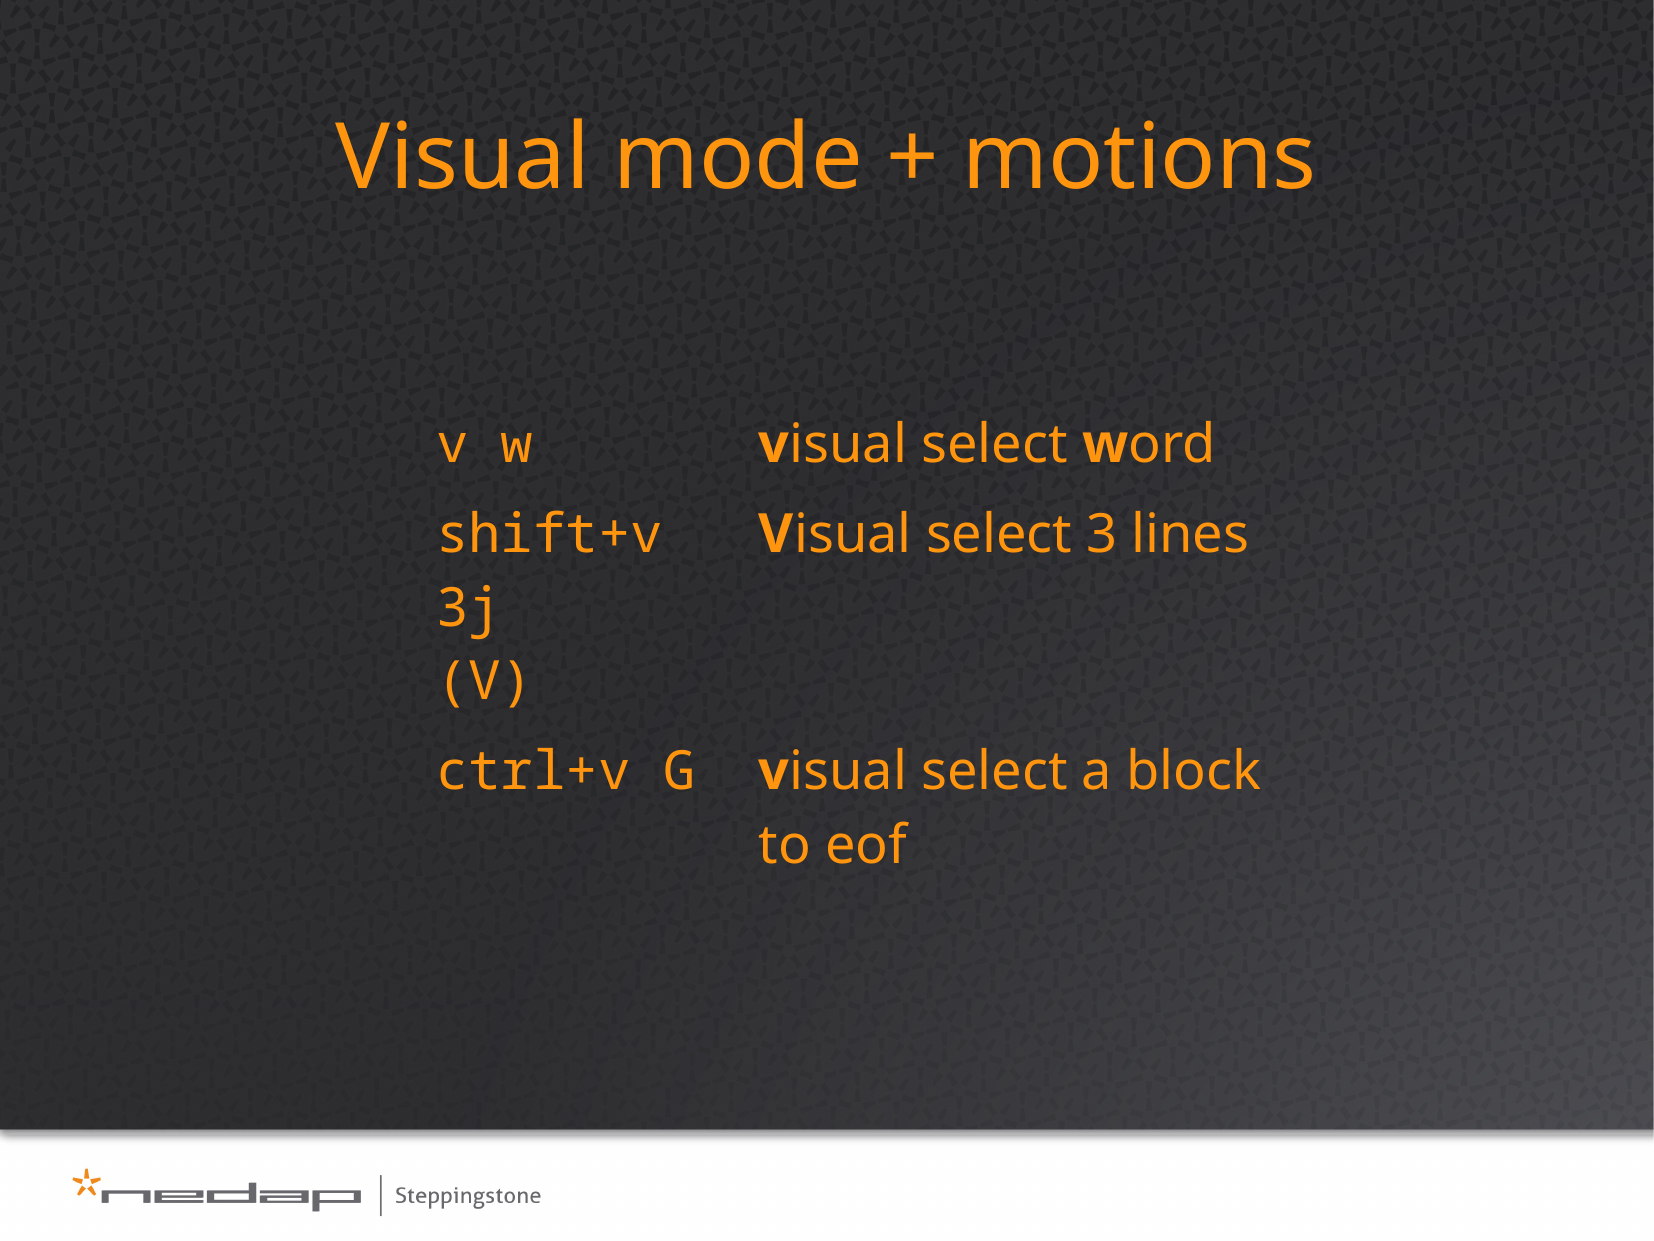

# Visual mode + motions
| v w | visual select word |
| --- | --- |
| shift+v 3j (V) | Visual select 3 lines |
| ctrl+v G | visual select a block to eof |